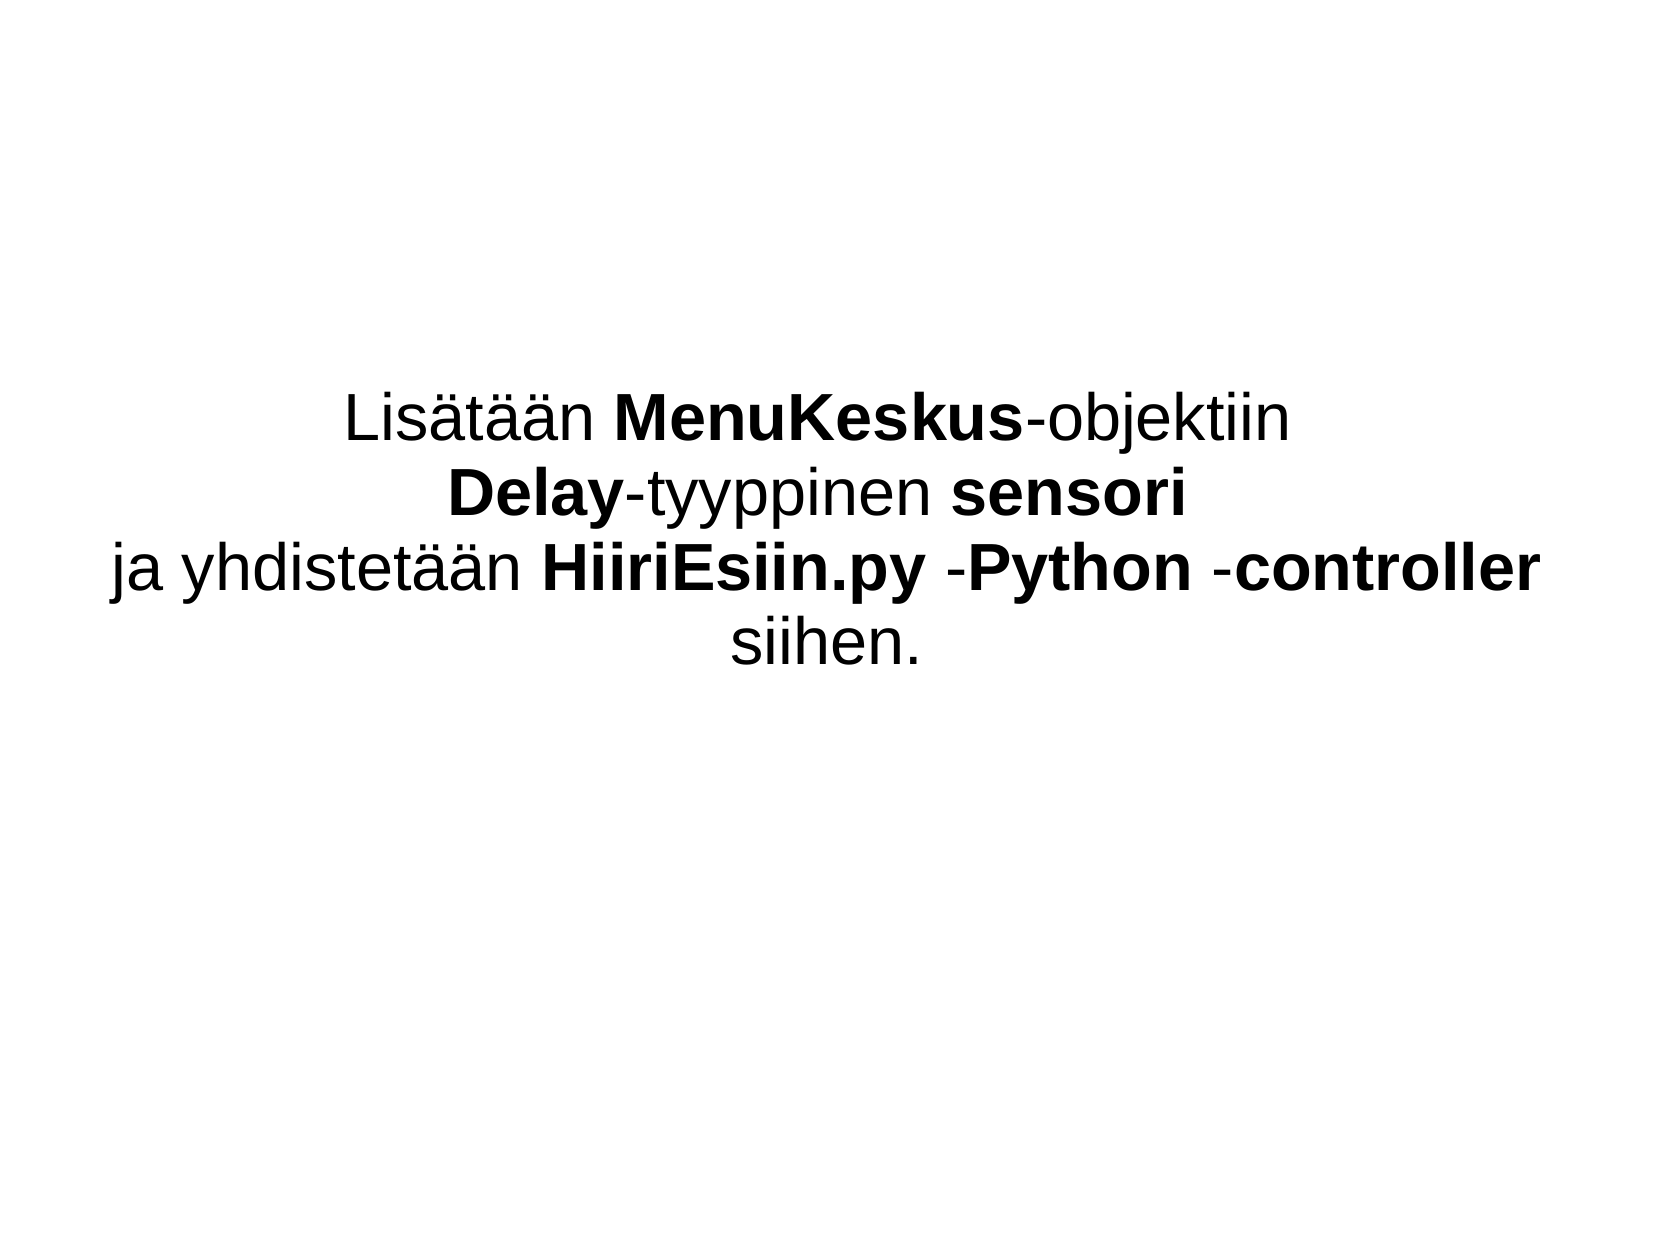

# Lisätään MenuKeskus-objektiin
Delay-tyyppinen sensori
ja yhdistetään HiiriEsiin.py -Python -controller siihen.